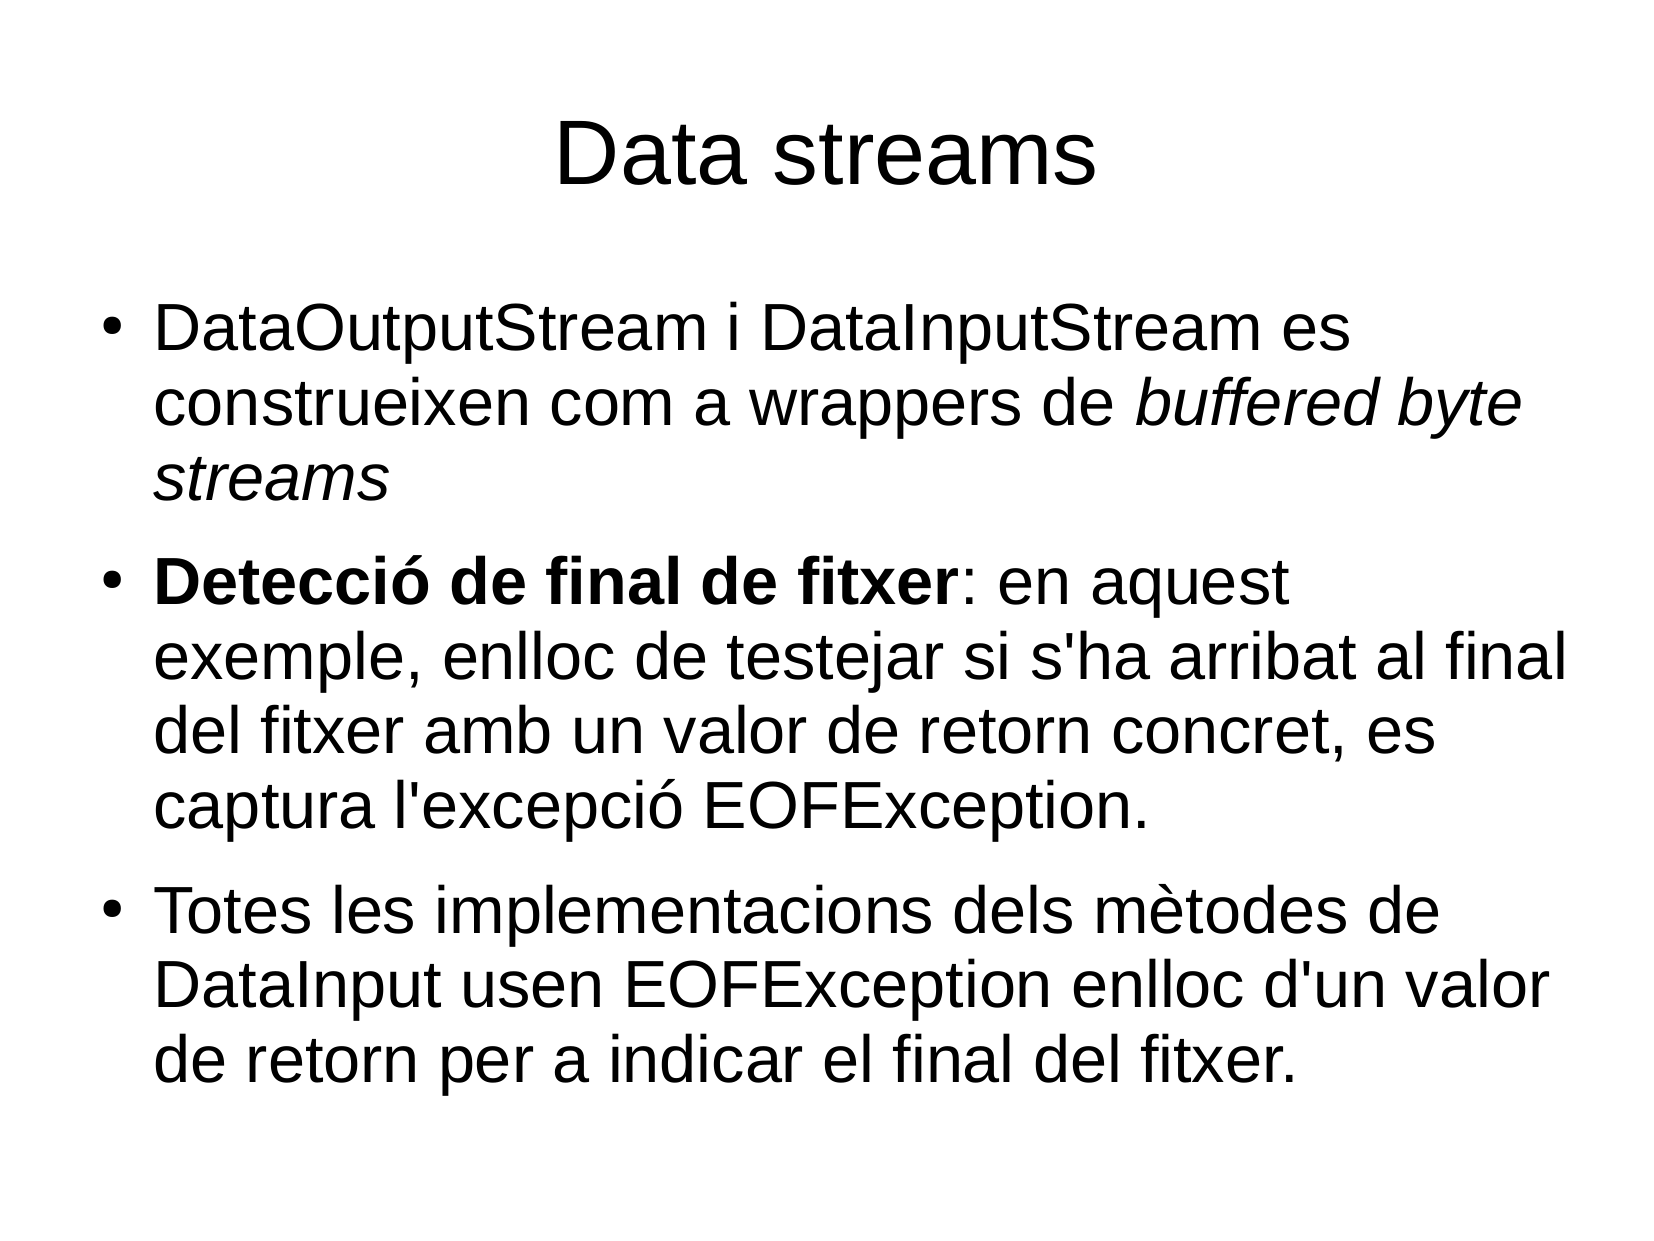

# Data streams
DataOutputStream i DataInputStream es construeixen com a wrappers de buffered byte streams
Detecció de final de fitxer: en aquest exemple, enlloc de testejar si s'ha arribat al final del fitxer amb un valor de retorn concret, es captura l'excepció EOFException.
Totes les implementacions dels mètodes de DataInput usen EOFException enlloc d'un valor de retorn per a indicar el final del fitxer.